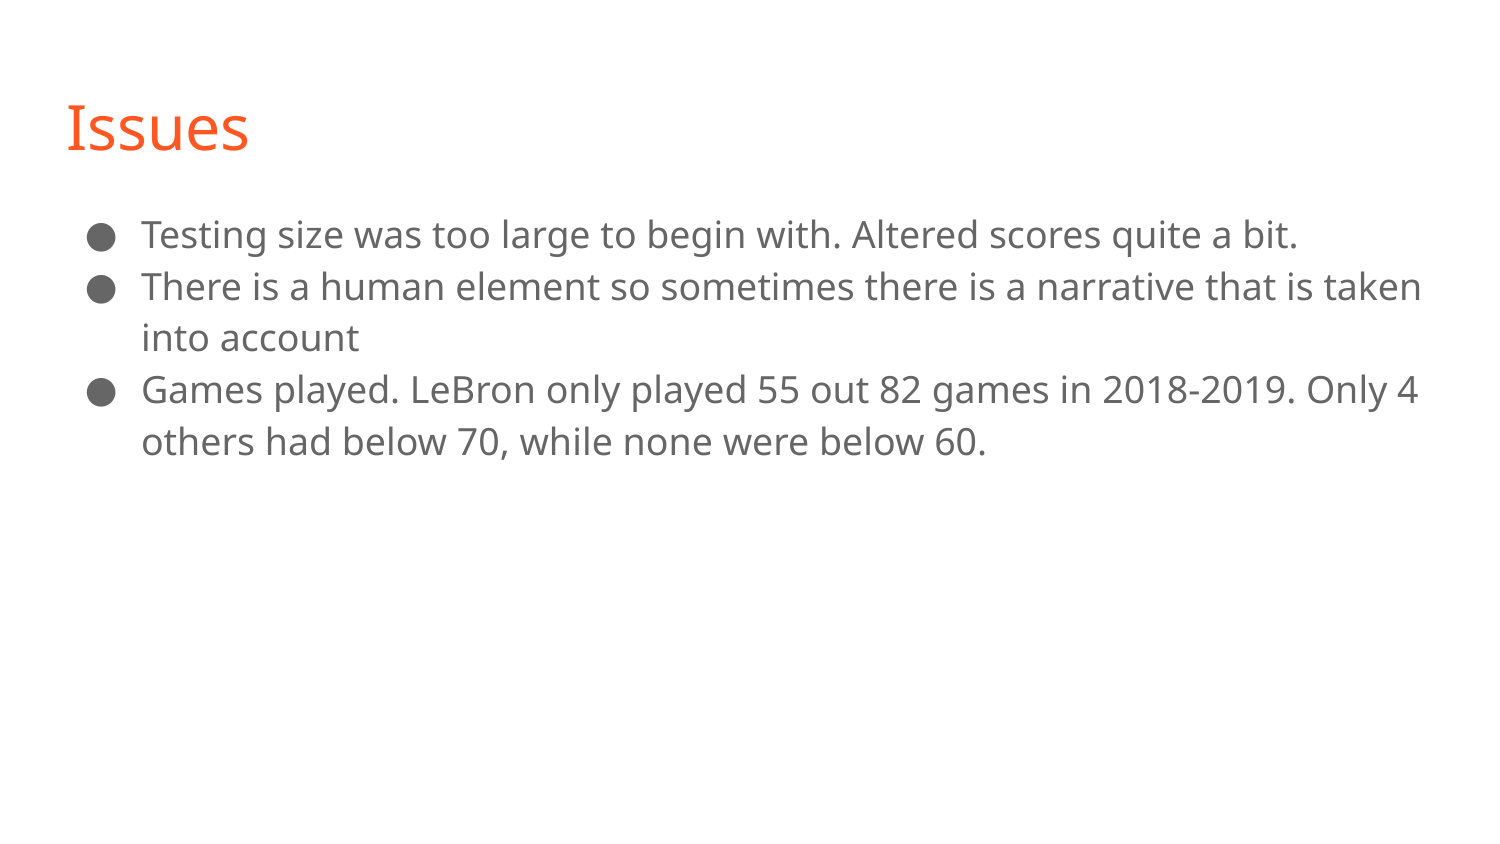

# Issues
Testing size was too large to begin with. Altered scores quite a bit.
There is a human element so sometimes there is a narrative that is taken into account
Games played. LeBron only played 55 out 82 games in 2018-2019. Only 4 others had below 70, while none were below 60.